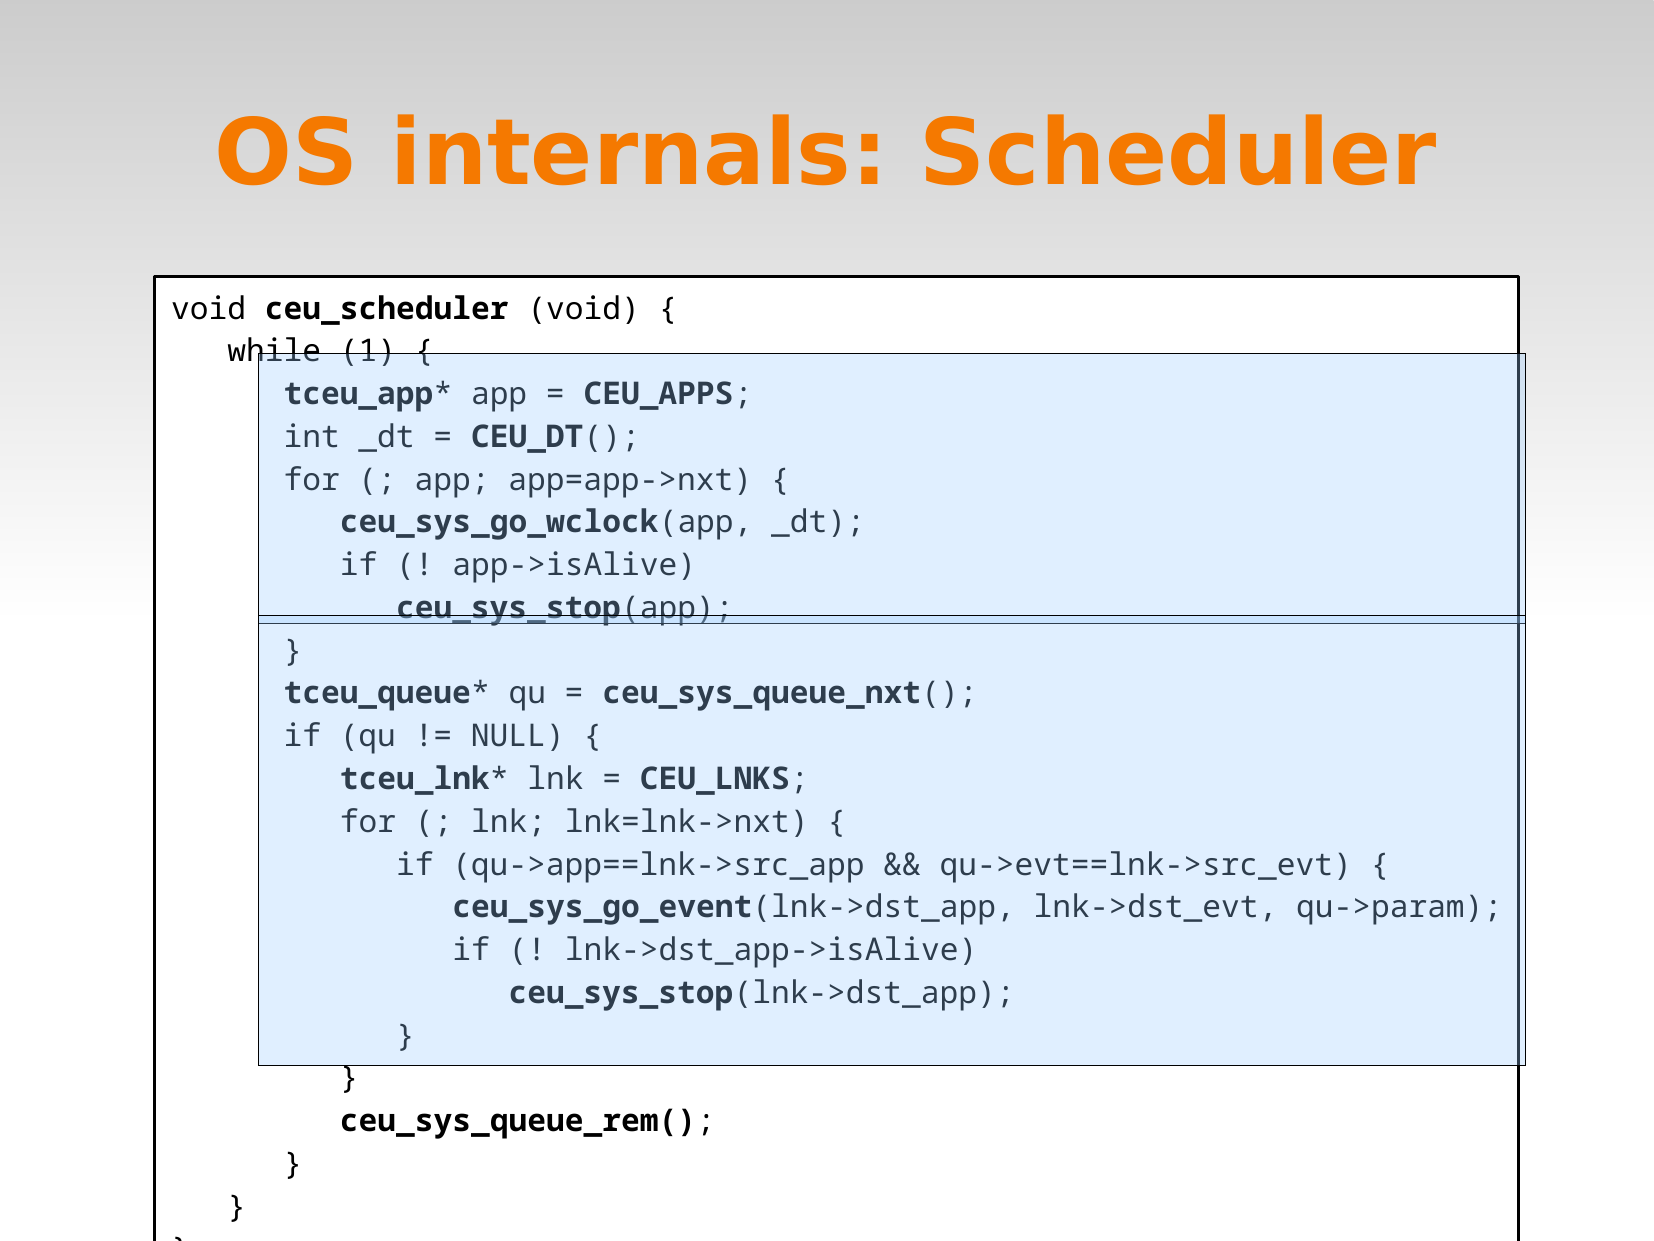

# OS internals: Scheduler
void ceu_scheduler (void) {
 while (1) {
 tceu_app* app = CEU_APPS;
 int _dt = CEU_DT();
 for (; app; app=app->nxt) {
 ceu_sys_go_wclock(app, _dt);
 if (! app->isAlive)
 ceu_sys_stop(app);
 }
 tceu_queue* qu = ceu_sys_queue_nxt();
 if (qu != NULL) {
 tceu_lnk* lnk = CEU_LNKS;
 for (; lnk; lnk=lnk->nxt) {
 if (qu->app==lnk->src_app && qu->evt==lnk->src_evt) {
 ceu_sys_go_event(lnk->dst_app, lnk->dst_evt, qu->param);
 if (! lnk->dst_app->isAlive)
 ceu_sys_stop(lnk->dst_app);
 }
 }
 ceu_sys_queue_rem();
 }
 }
}